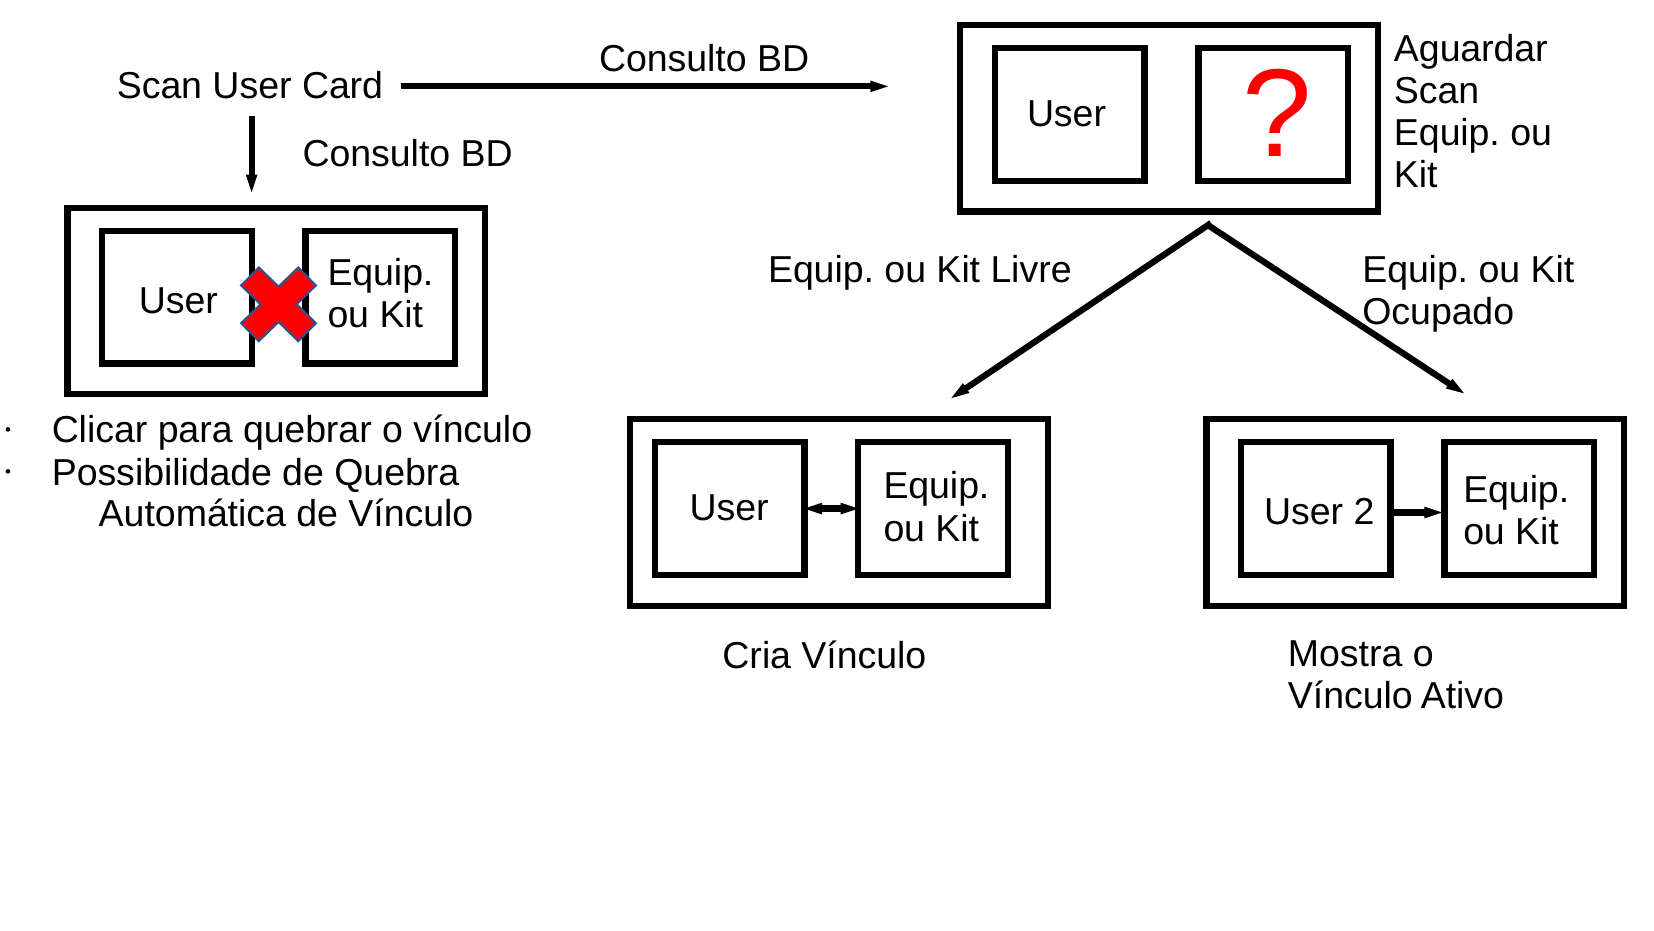

Aguardar Scan Equip. ou Kit
Consulto BD
?
Scan User Card
User
Consulto BD
Equip. ou Kit Livre
Equip. ou Kit Ocupado
Equip. ou Kit
User
Clicar para quebrar o vínculo
Possibilidade de Quebra Automática de Vínculo
Equip. ou Kit
Equip. ou Kit
User
User 2
Mostra o Vínculo Ativo
Cria Vínculo